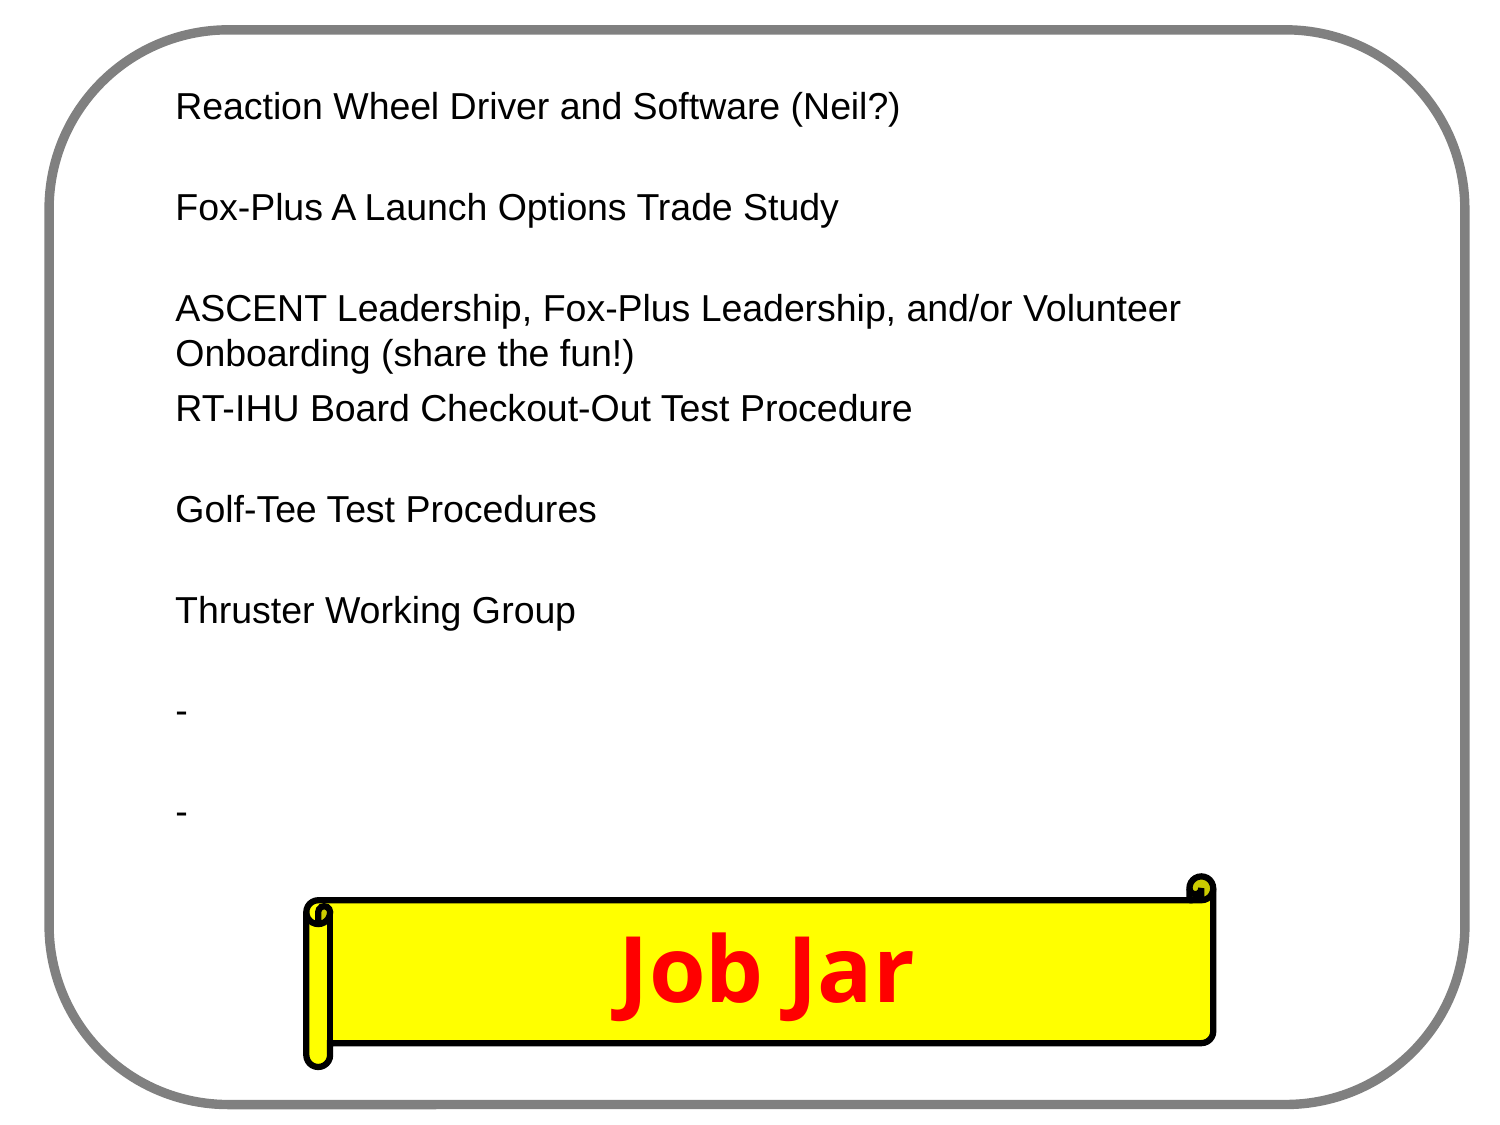

Reaction Wheel Driver and Software (Neil?)
Fox-Plus A Launch Options Trade Study
ASCENT Leadership, Fox-Plus Leadership, and/or Volunteer Onboarding (share the fun!)
RT-IHU Board Checkout-Out Test Procedure
Golf-Tee Test Procedures
Thruster Working Group
-
-
Job Jar